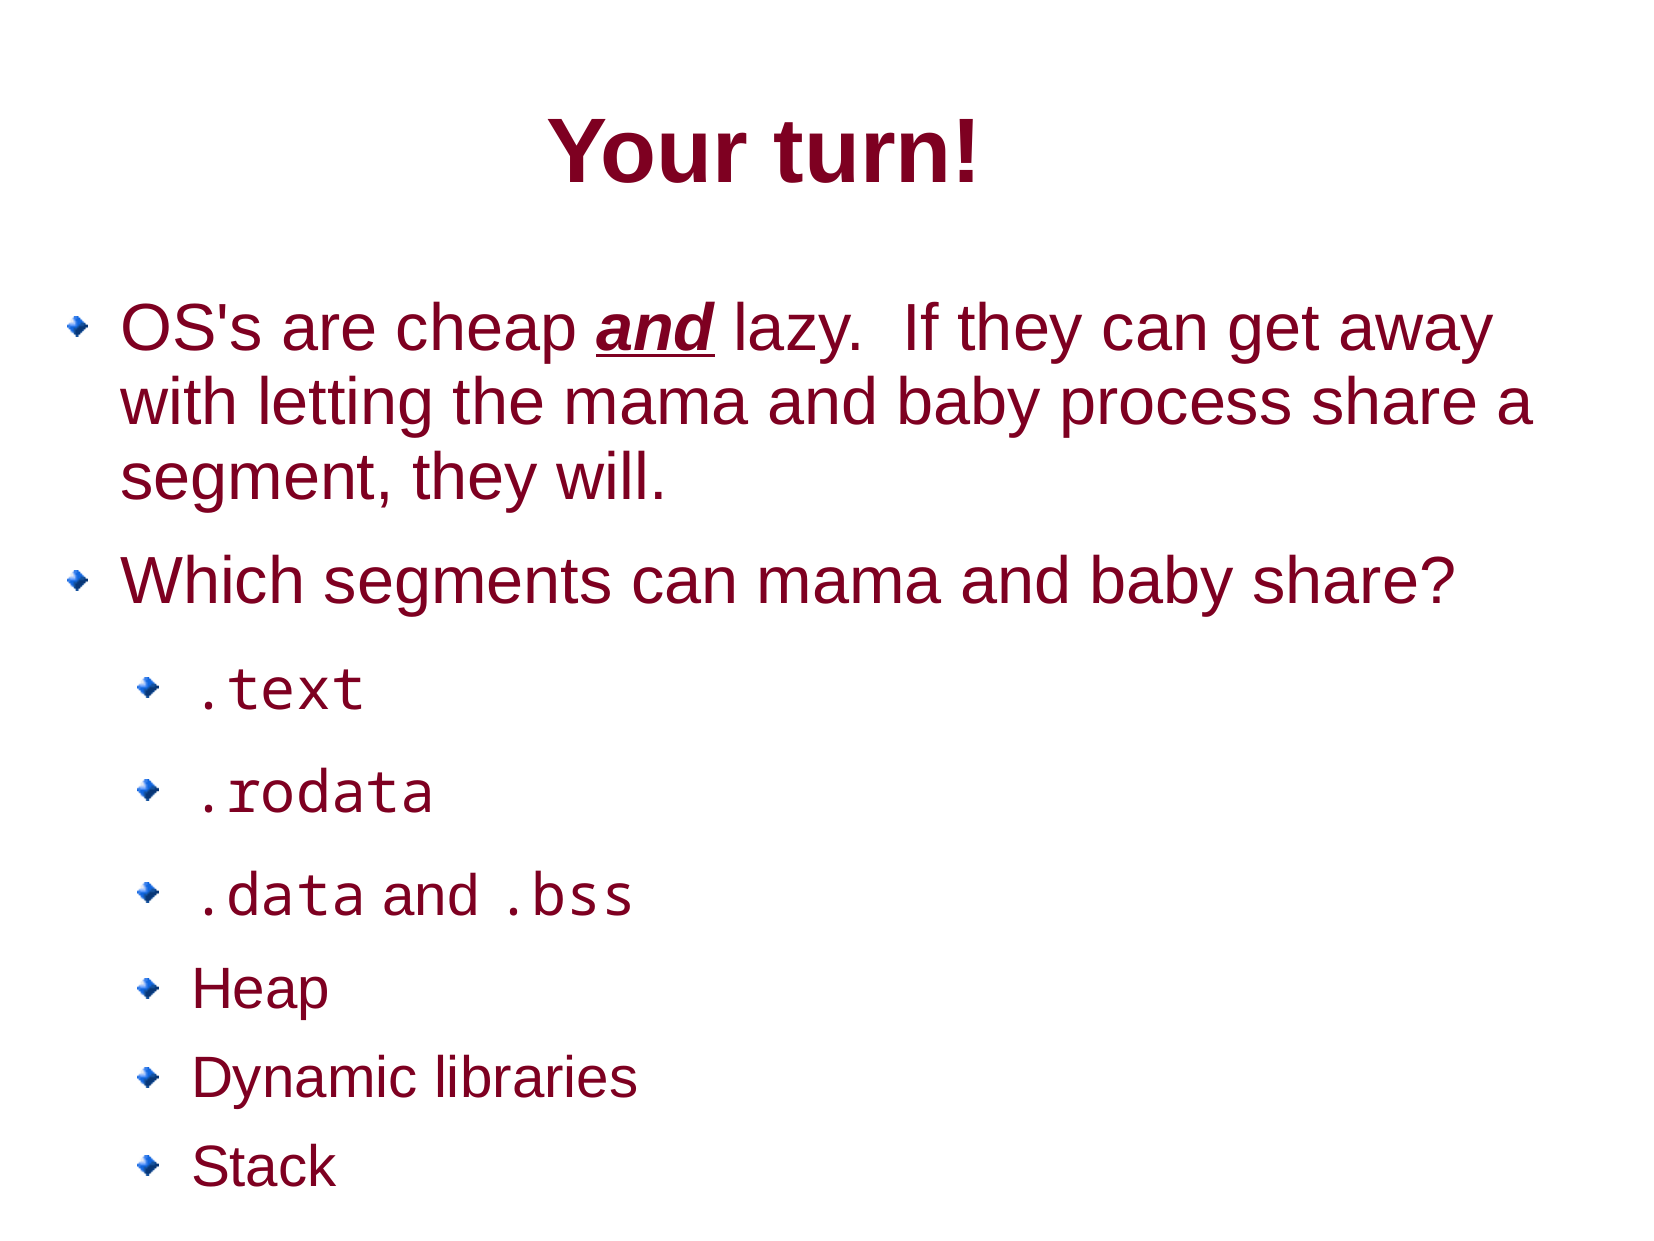

# Your turn!
OS's are cheap and lazy. If they can get away with letting the mama and baby process share a segment, they will.
Which segments can mama and baby share?
.text
.rodata
.data and .bss
Heap
Dynamic libraries
Stack